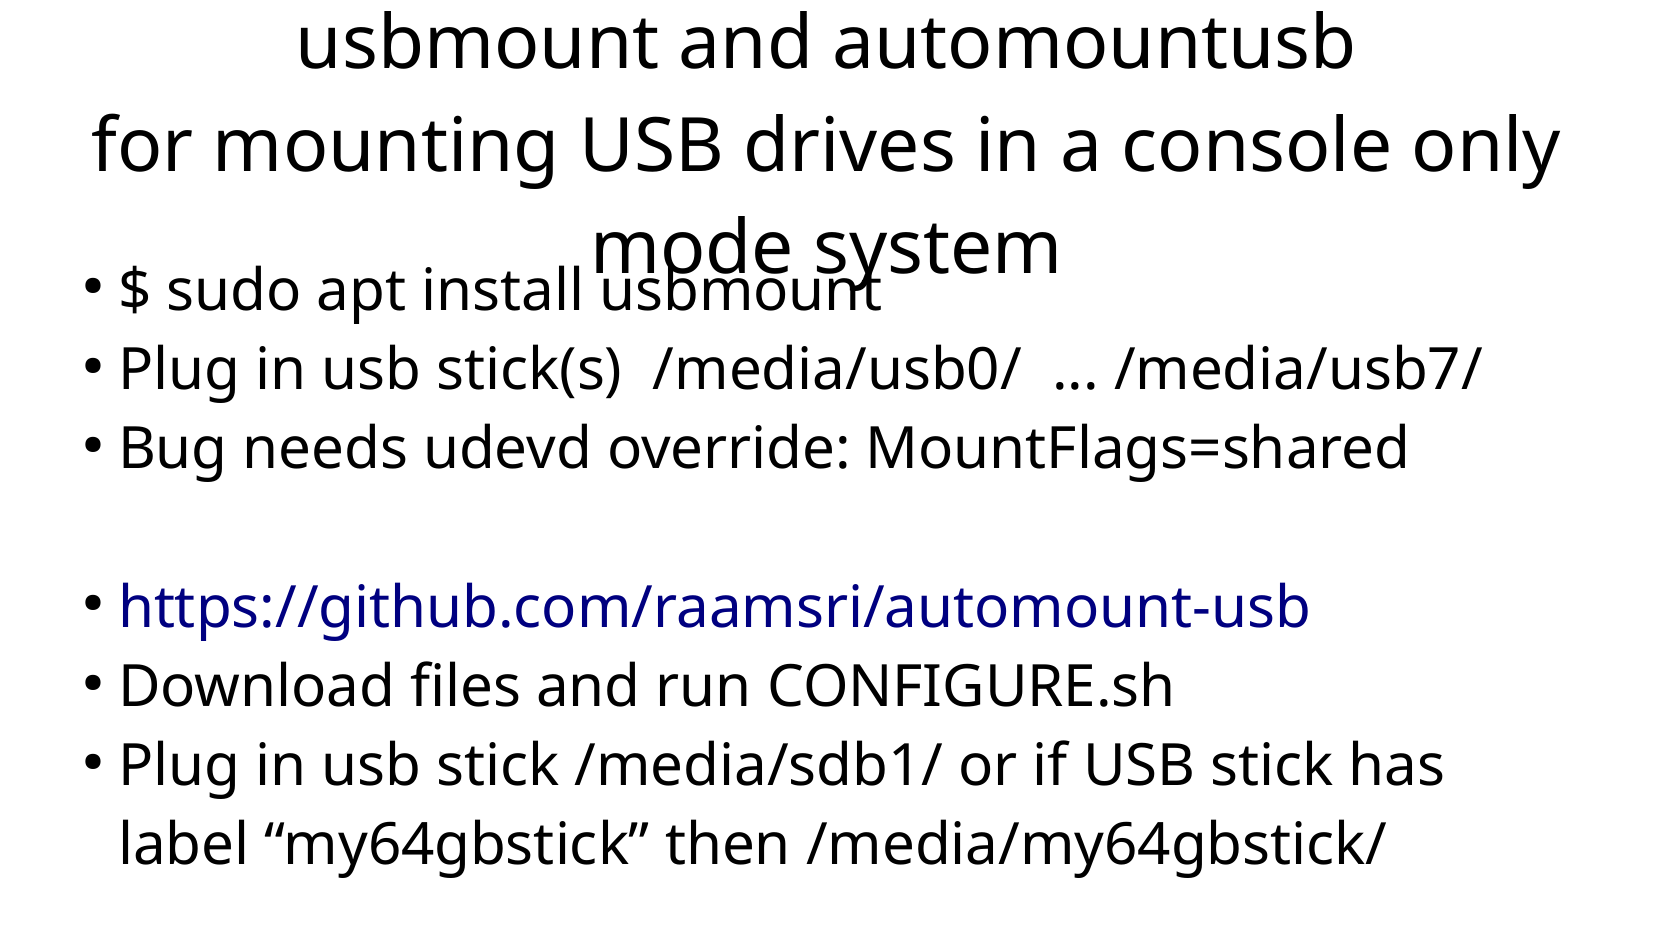

# usbmount and automountusb for mounting USB drives in a console only mode system
$ sudo apt install usbmount
Plug in usb stick(s) /media/usb0/ ... /media/usb7/
Bug needs udevd override: MountFlags=shared
https://github.com/raamsri/automount-usb
Download files and run CONFIGURE.sh
Plug in usb stick /media/sdb1/ or if USB stick has label “my64gbstick” then /media/my64gbstick/